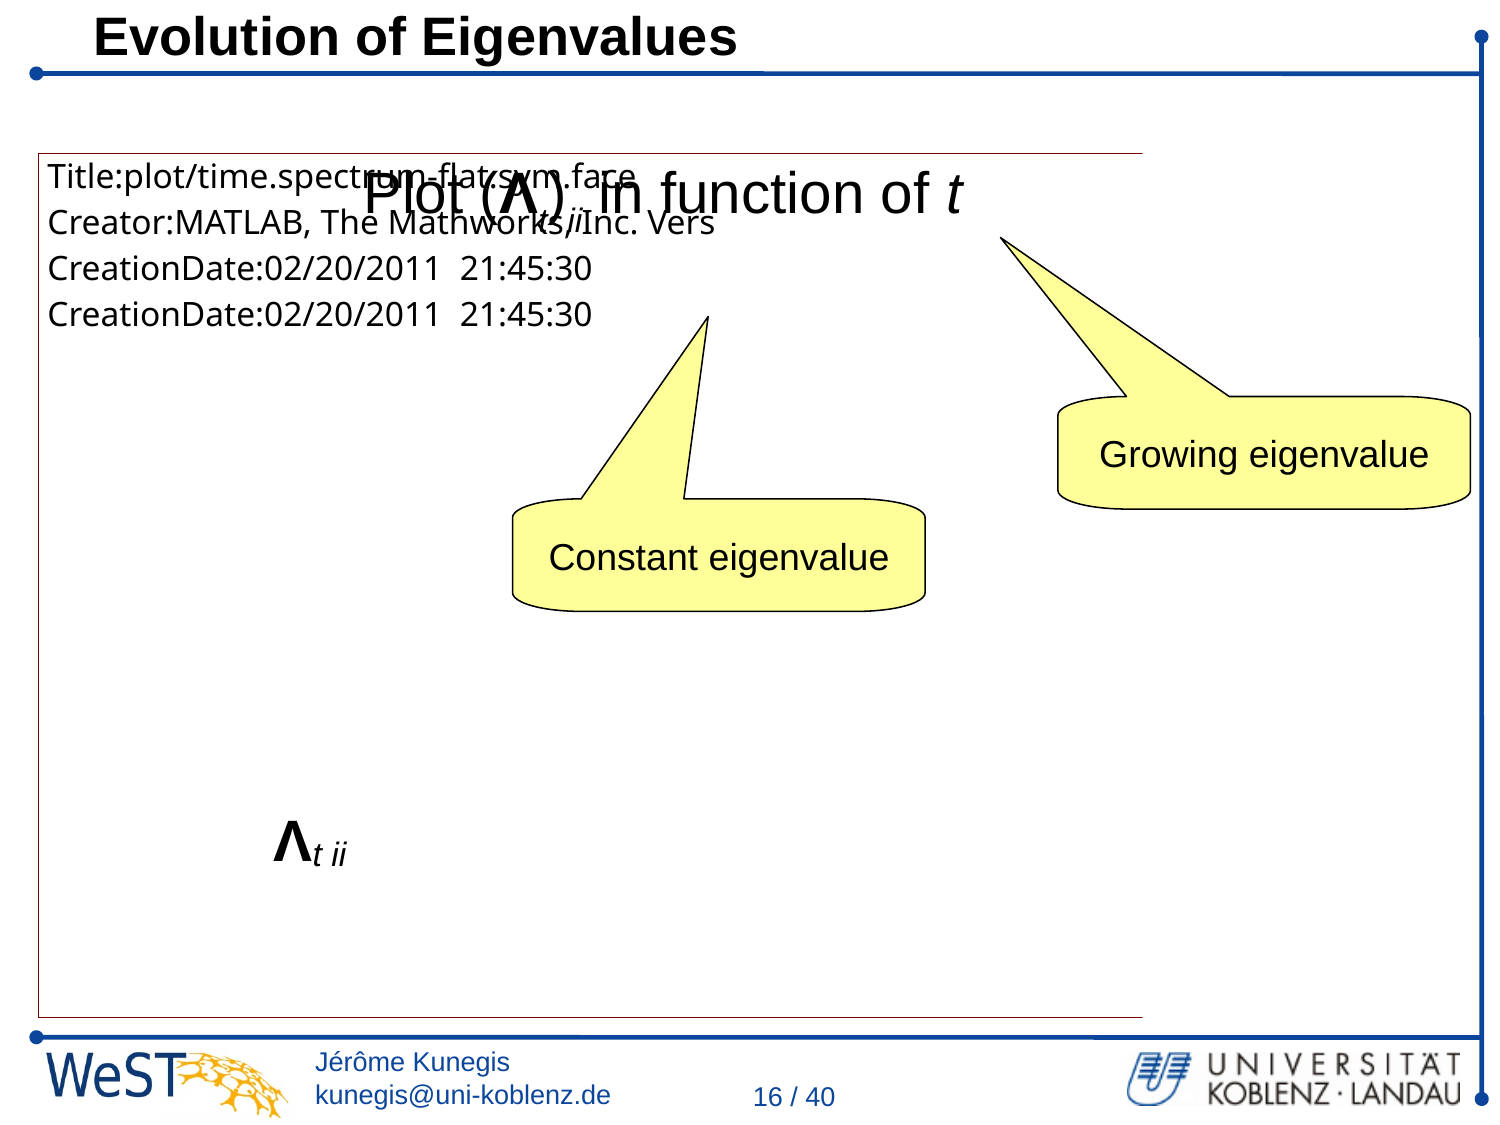

Evolution of Eigenvalues
				Plot (Λt)ii in function of t
Growing eigenvalue
Constant eigenvalue
Λt ii